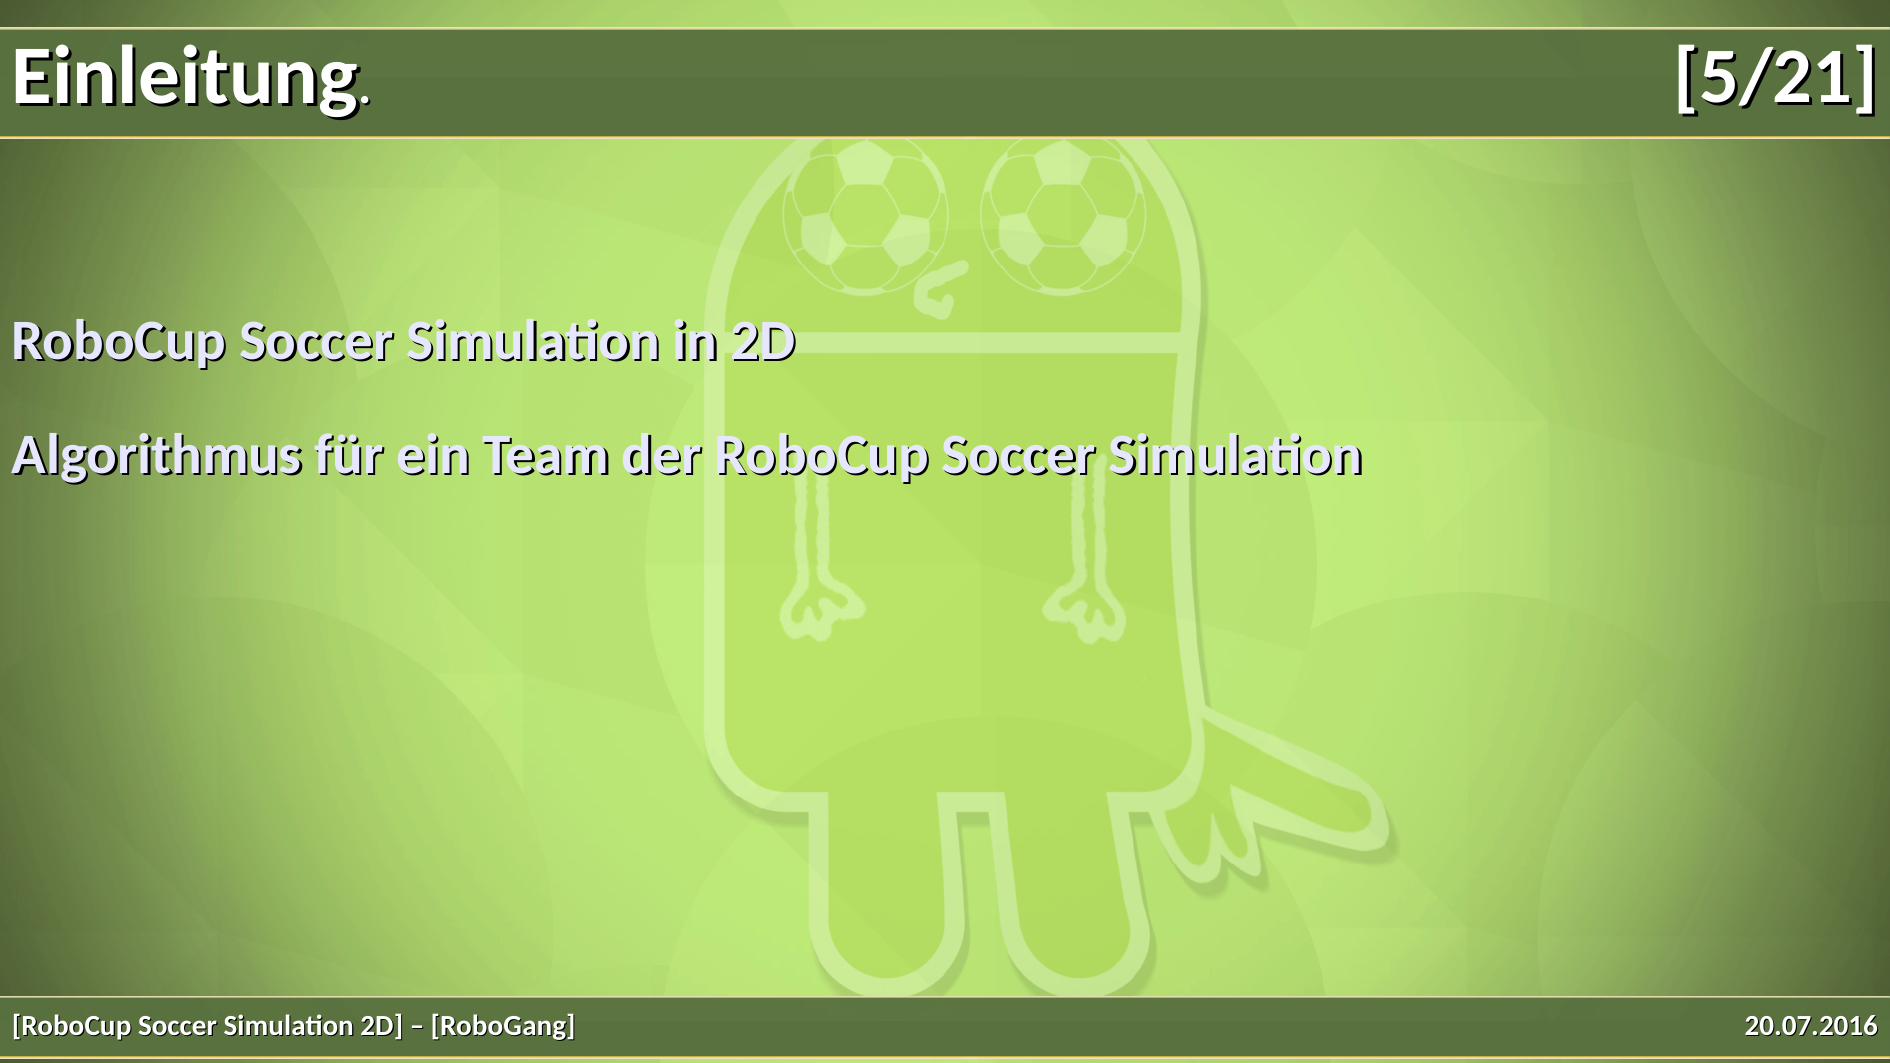

# Einleitung.
[5/21]
RoboCup Soccer Simulation in 2D
Algorithmus für ein Team der RoboCup Soccer Simulation
[RoboCup Soccer Simulation 2D] – [RoboGang]
20.07.2016